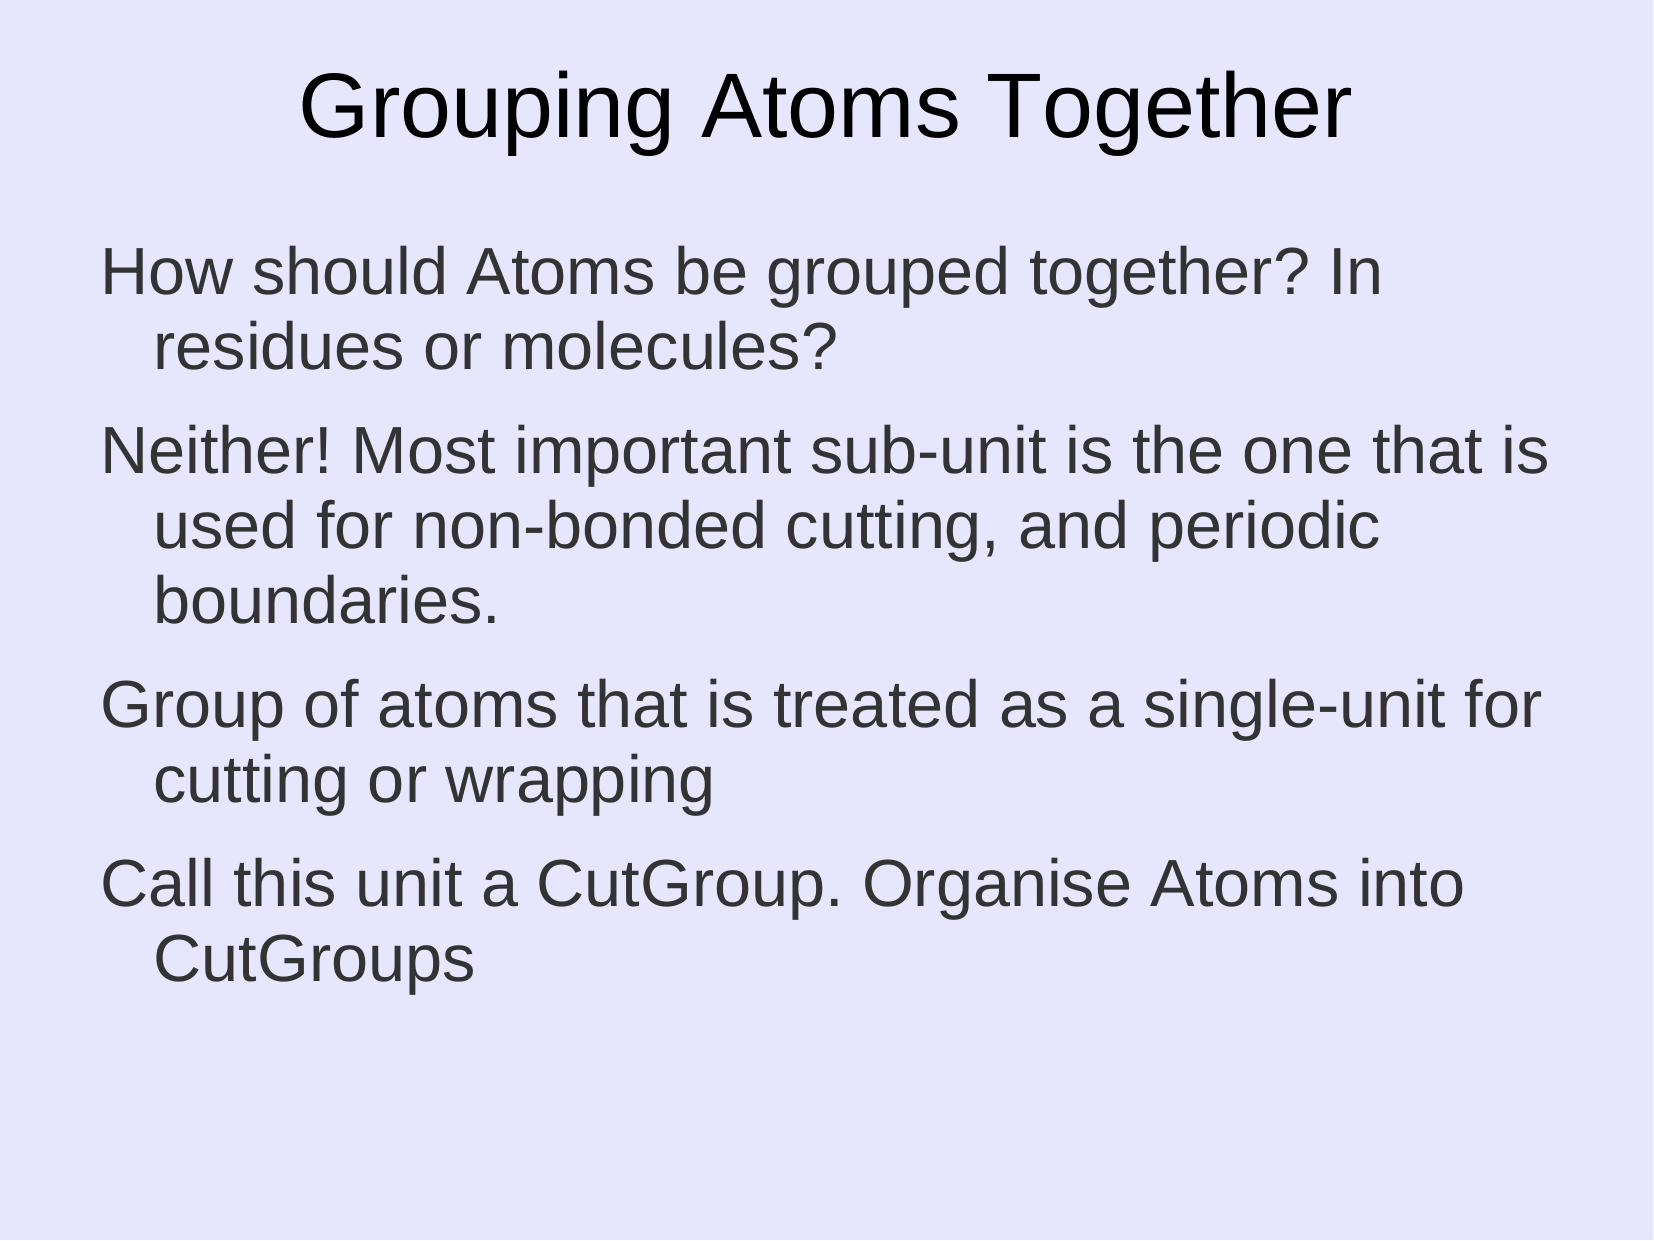

# Grouping Atoms Together
How should Atoms be grouped together? In residues or molecules?
Neither! Most important sub-unit is the one that is used for non-bonded cutting, and periodic boundaries.
Group of atoms that is treated as a single-unit for cutting or wrapping
Call this unit a CutGroup. Organise Atoms into CutGroups